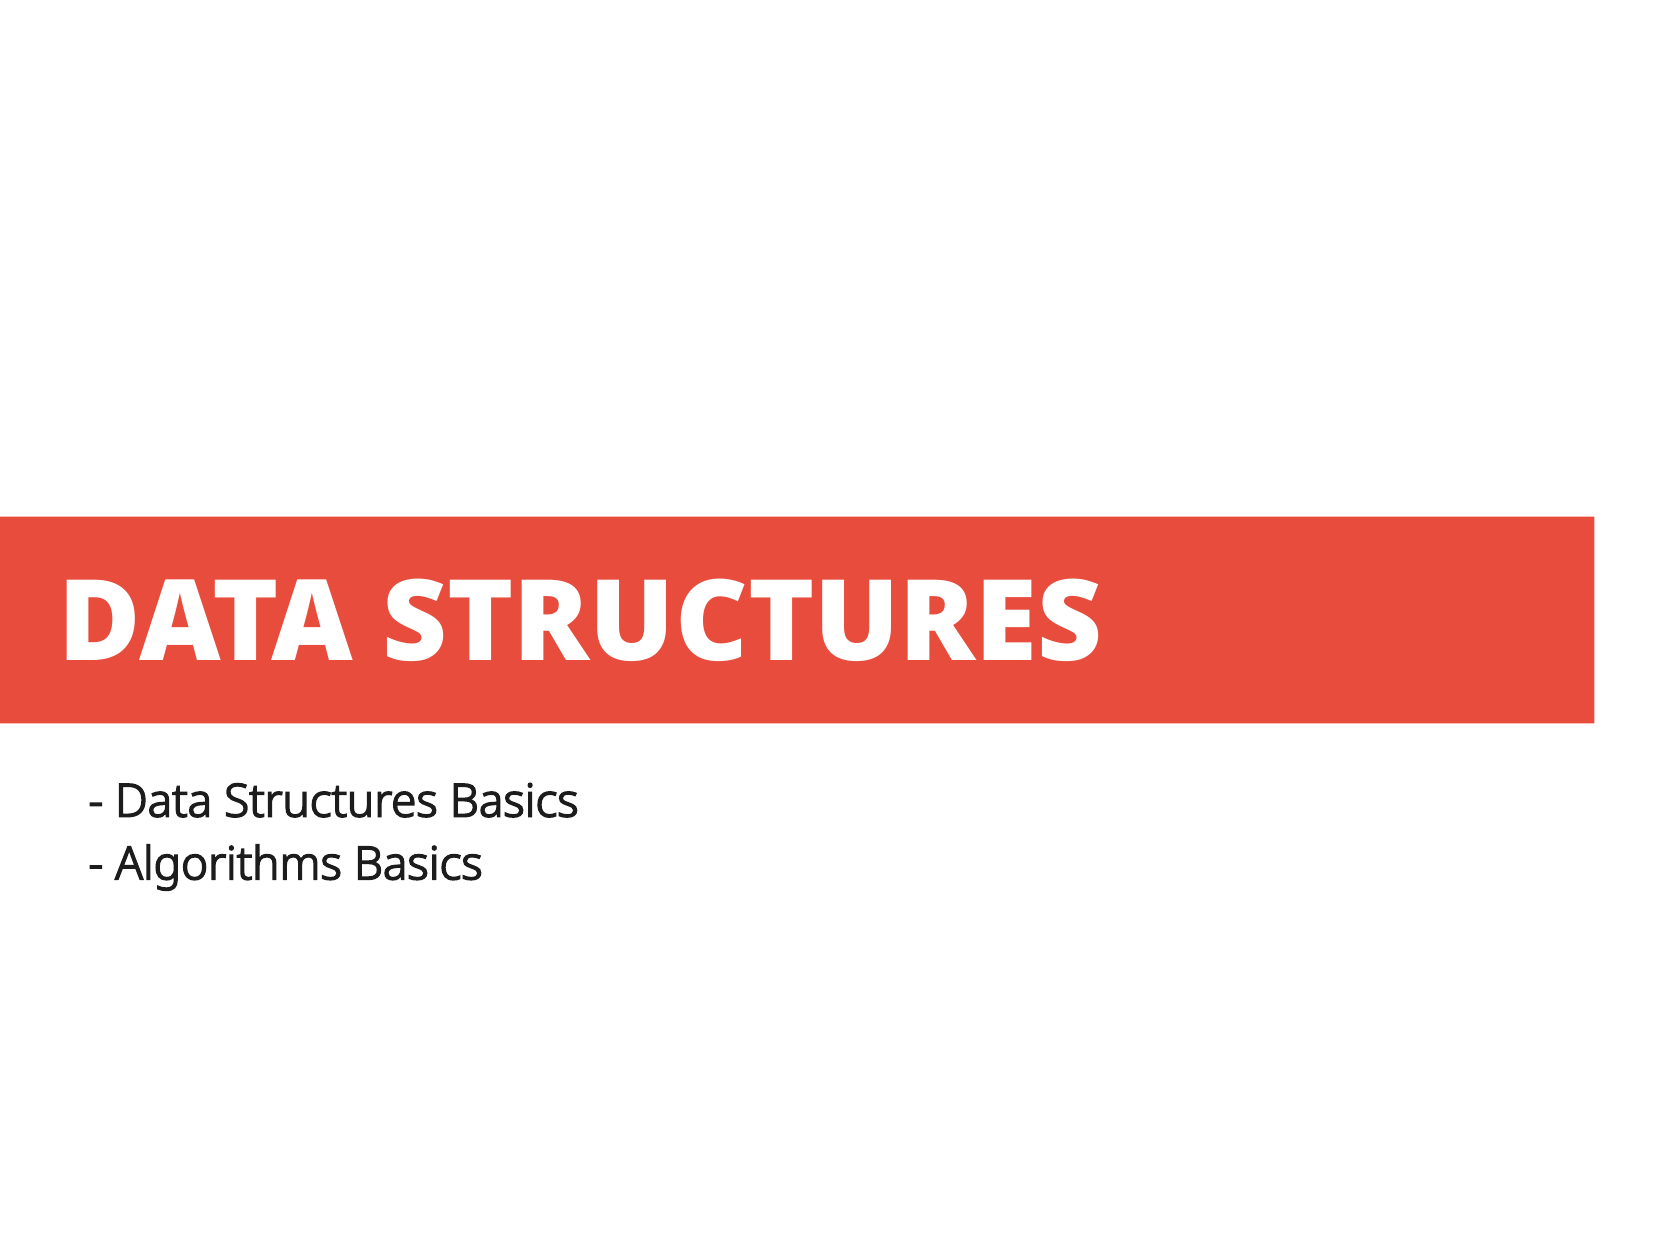

# DATA STRUCTURES
- Data Structures Basics
- Algorithms Basics